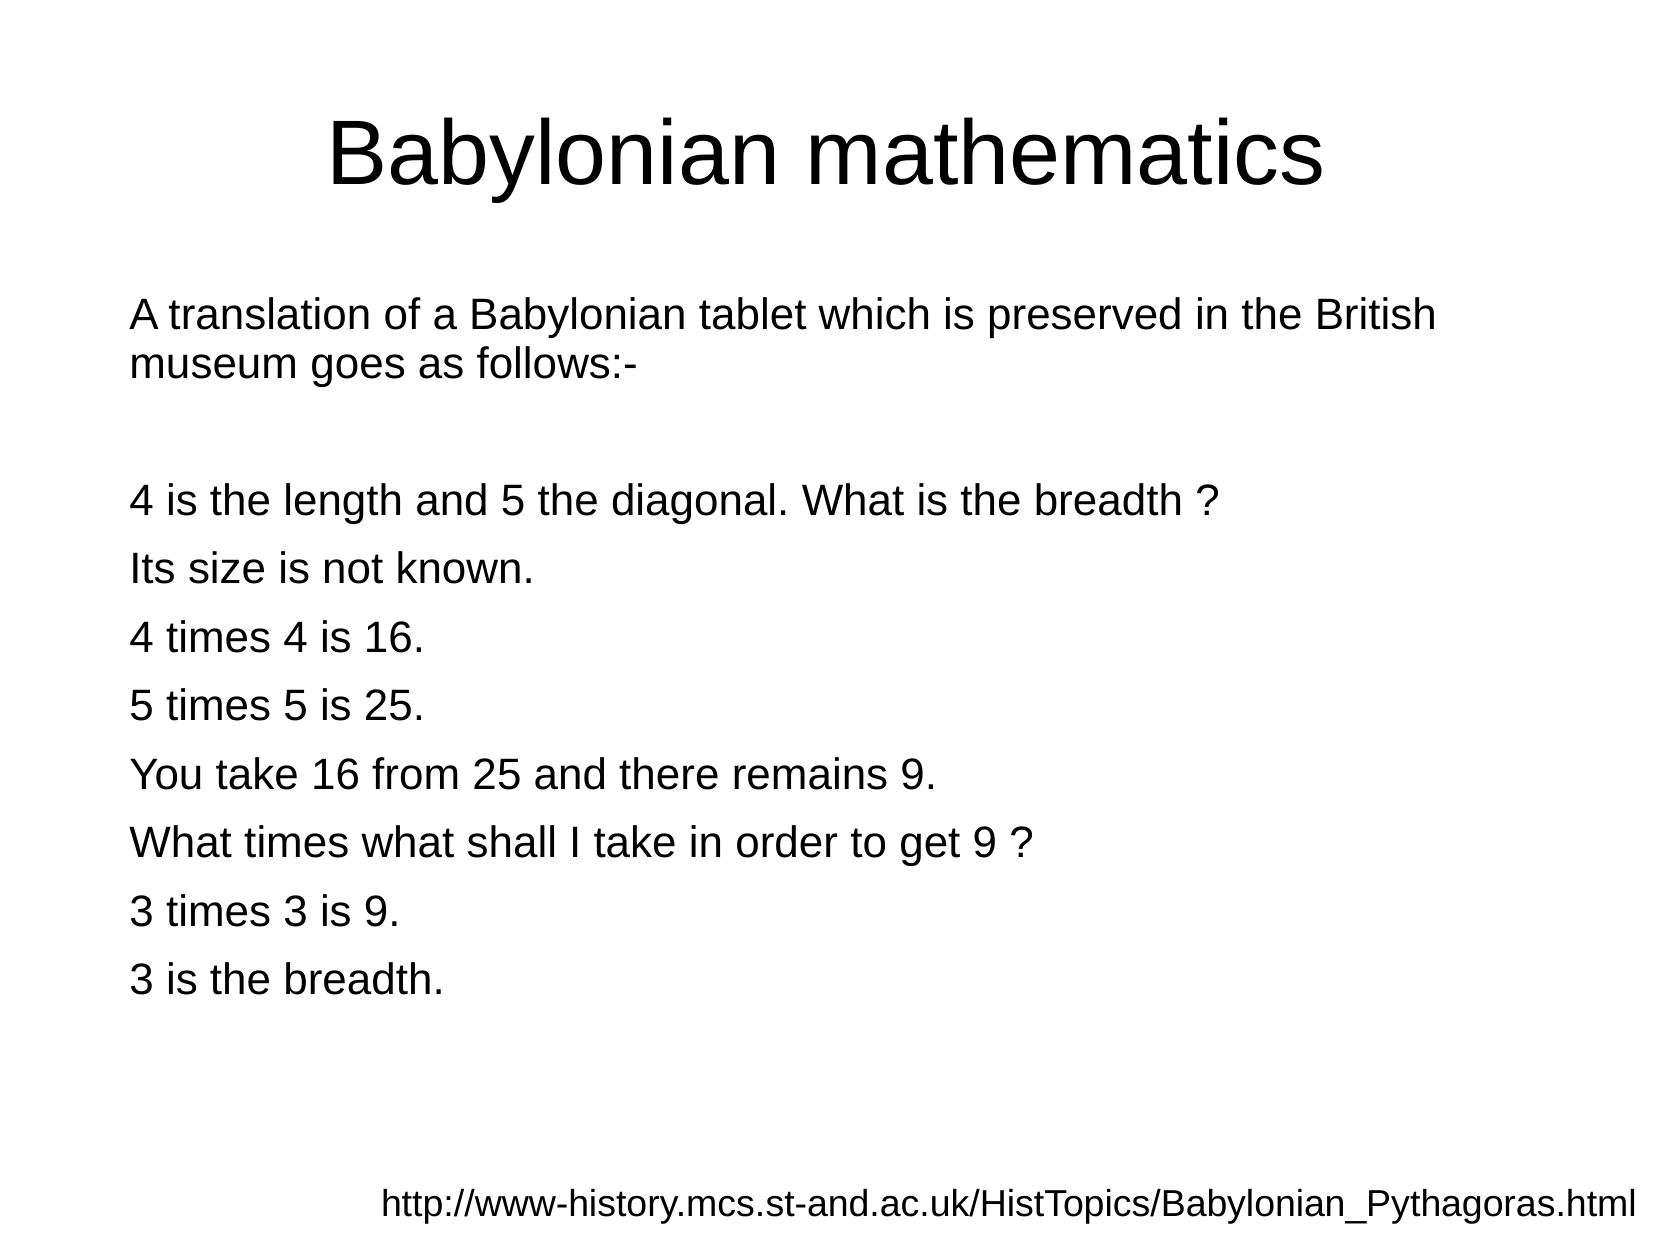

# Babylonian mathematics
A translation of a Babylonian tablet which is preserved in the British museum goes as follows:-
4 is the length and 5 the diagonal. What is the breadth ?
Its size is not known.
4 times 4 is 16.
5 times 5 is 25.
You take 16 from 25 and there remains 9.
What times what shall I take in order to get 9 ?
3 times 3 is 9.
3 is the breadth.
http://www-history.mcs.st-and.ac.uk/HistTopics/Babylonian_Pythagoras.html